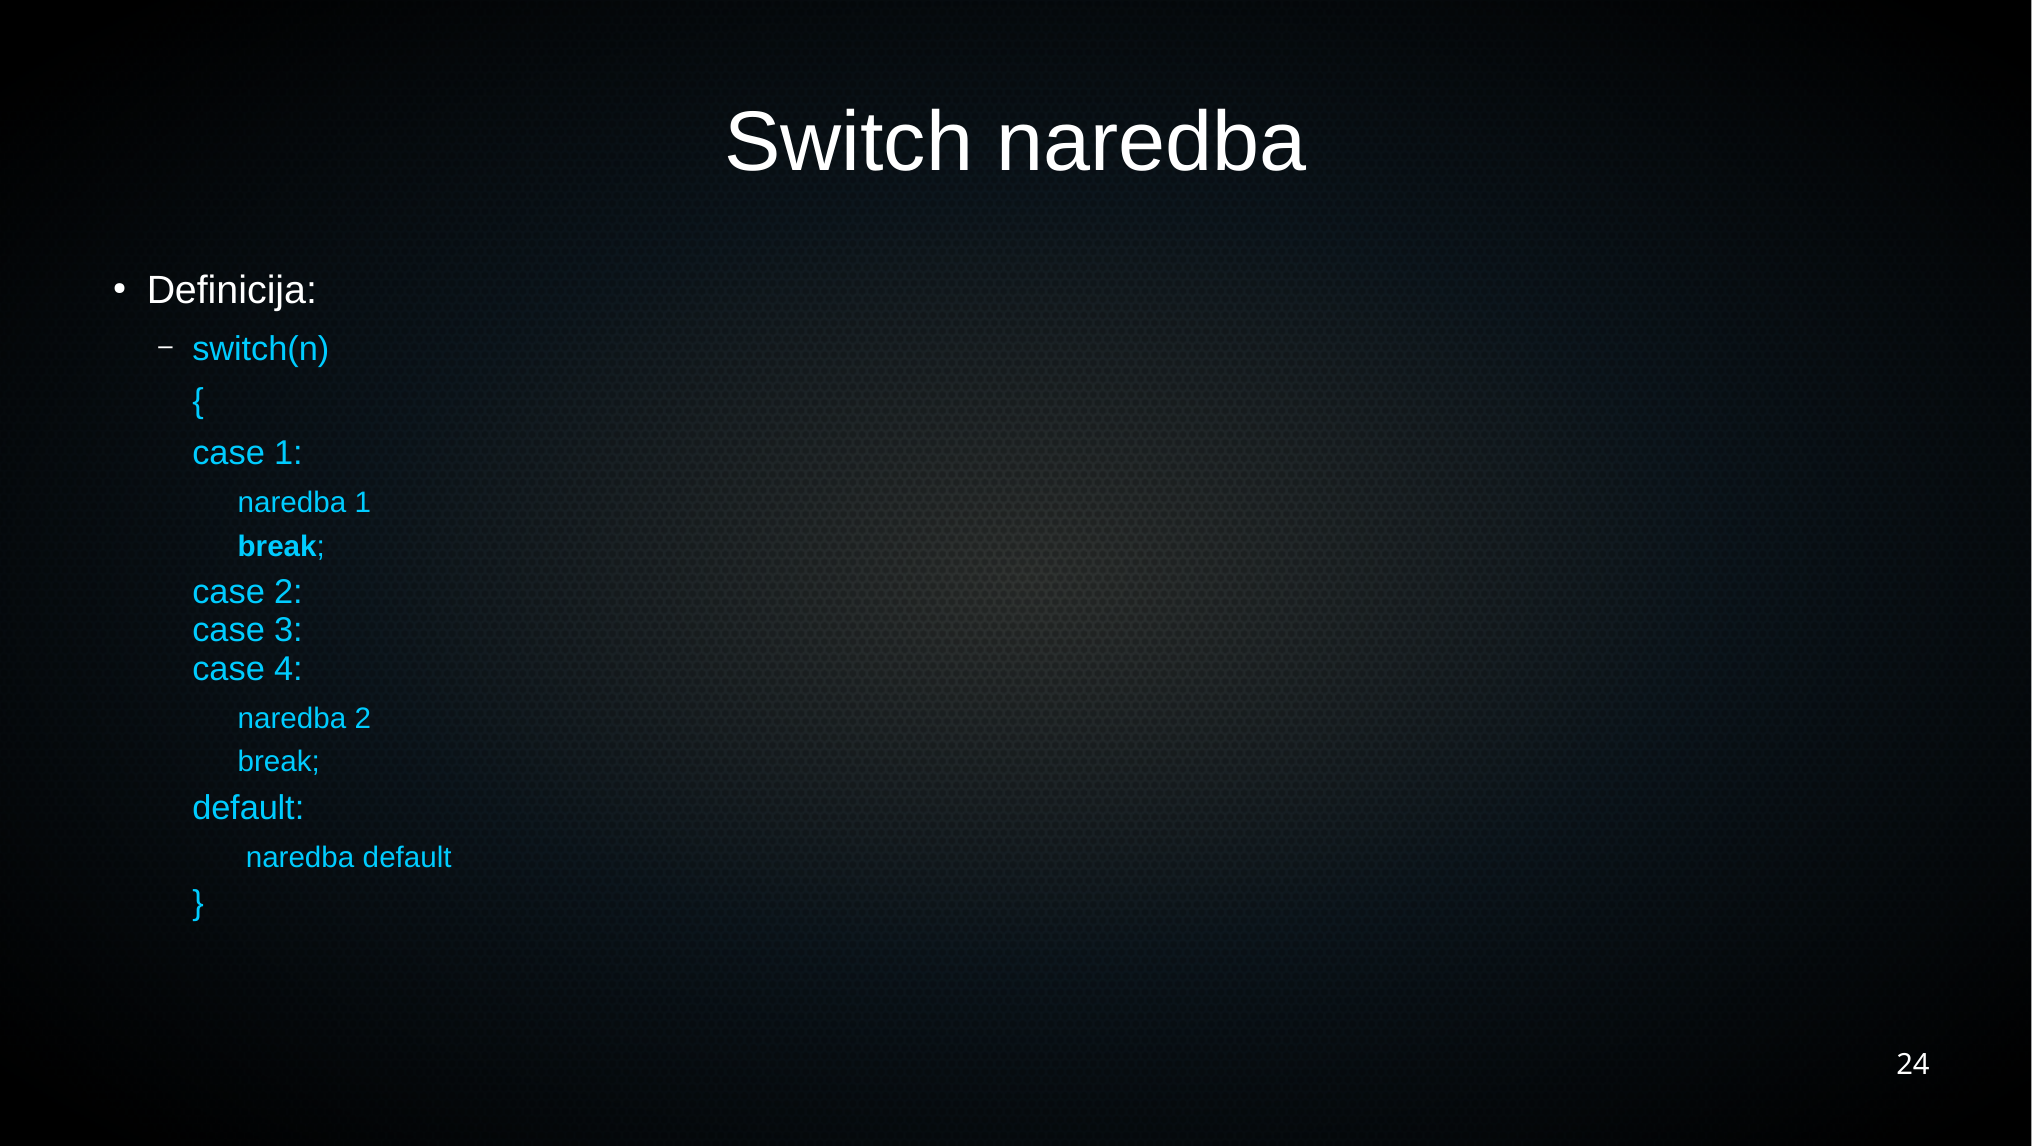

# Switch naredba
Definicija:
switch(n)
{
case 1:
naredba 1
break;
case 2:
case 3:
case 4:
naredba 2
break;
default:
 naredba default
}
24